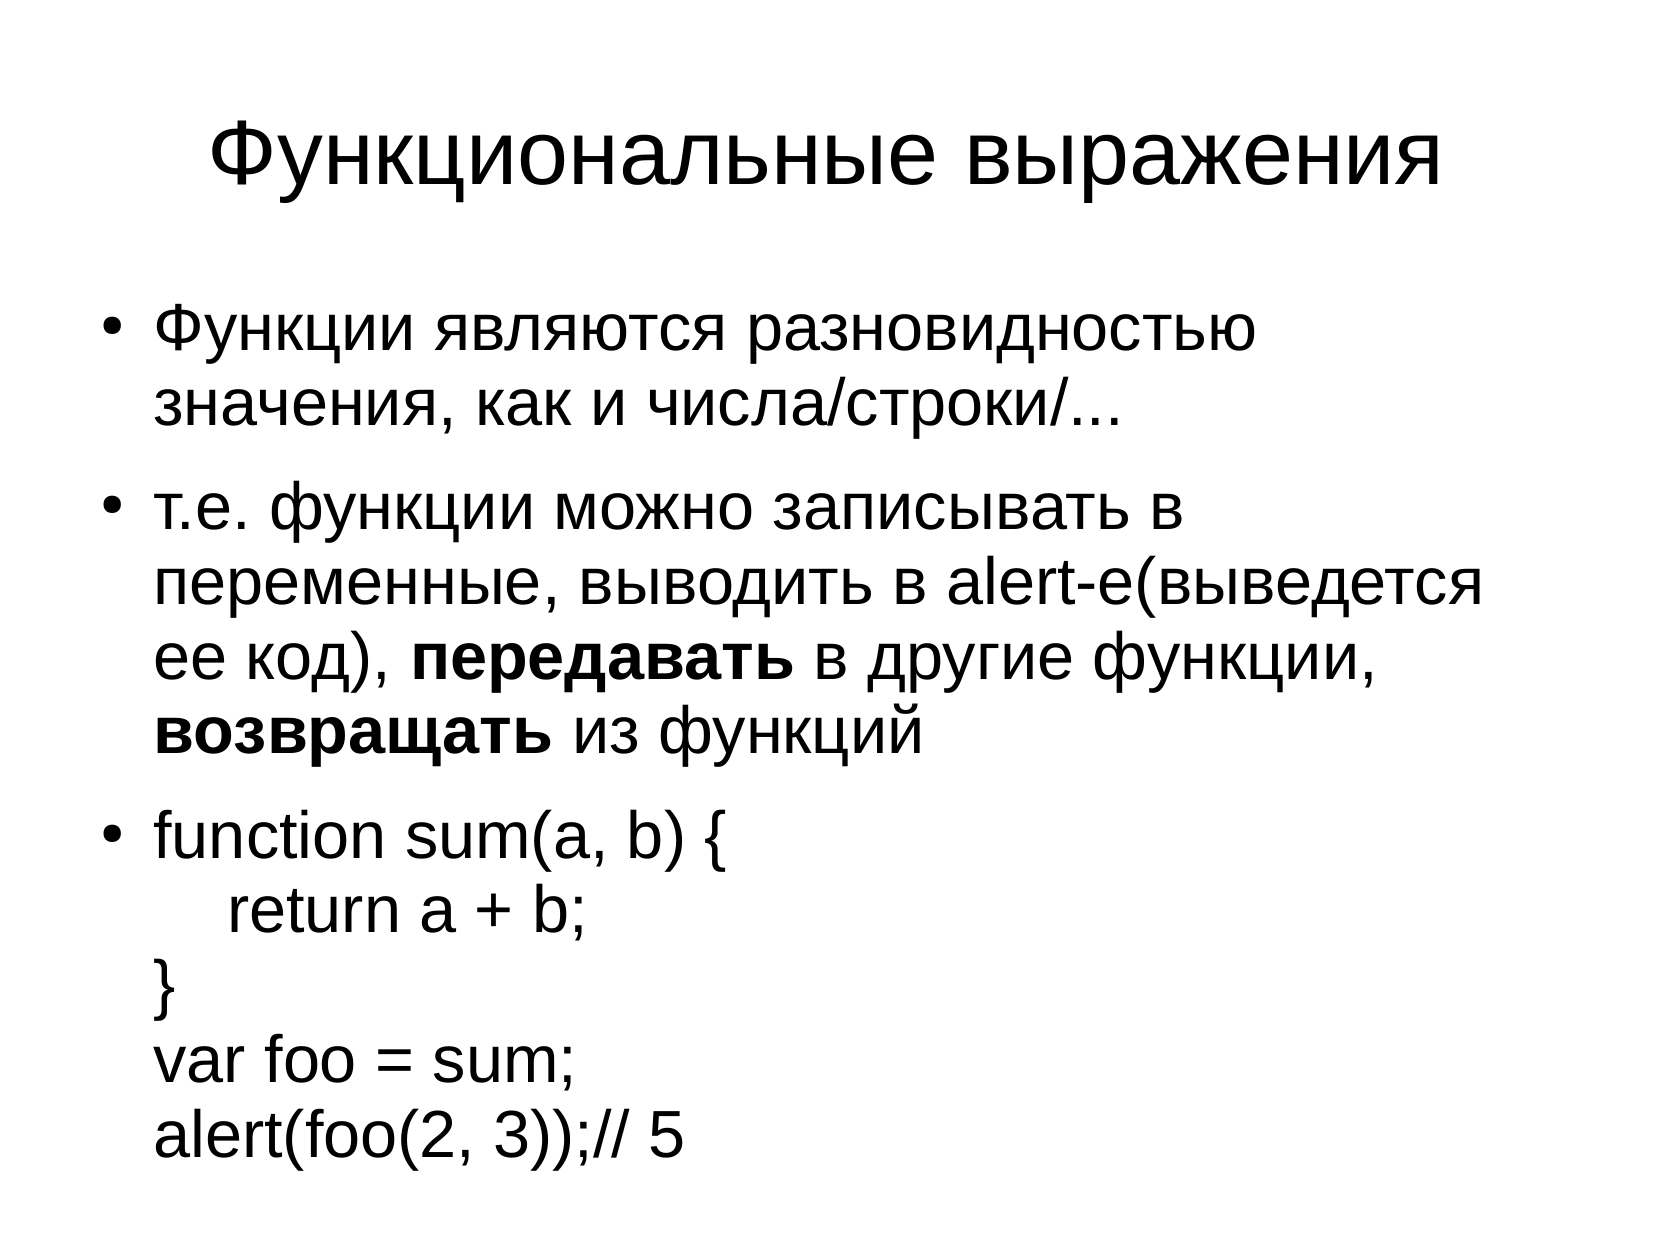

# Функциональные выражения
Функции являются разновидностью значения, как и числа/строки/...
т.е. функции можно записывать в переменные, выводить в alert-е(выведется ее код), передавать в другие функции, возвращать из функций
function sum(a, b) {
 return a + b;
}
var foo = sum;
alert(foo(2, 3));// 5